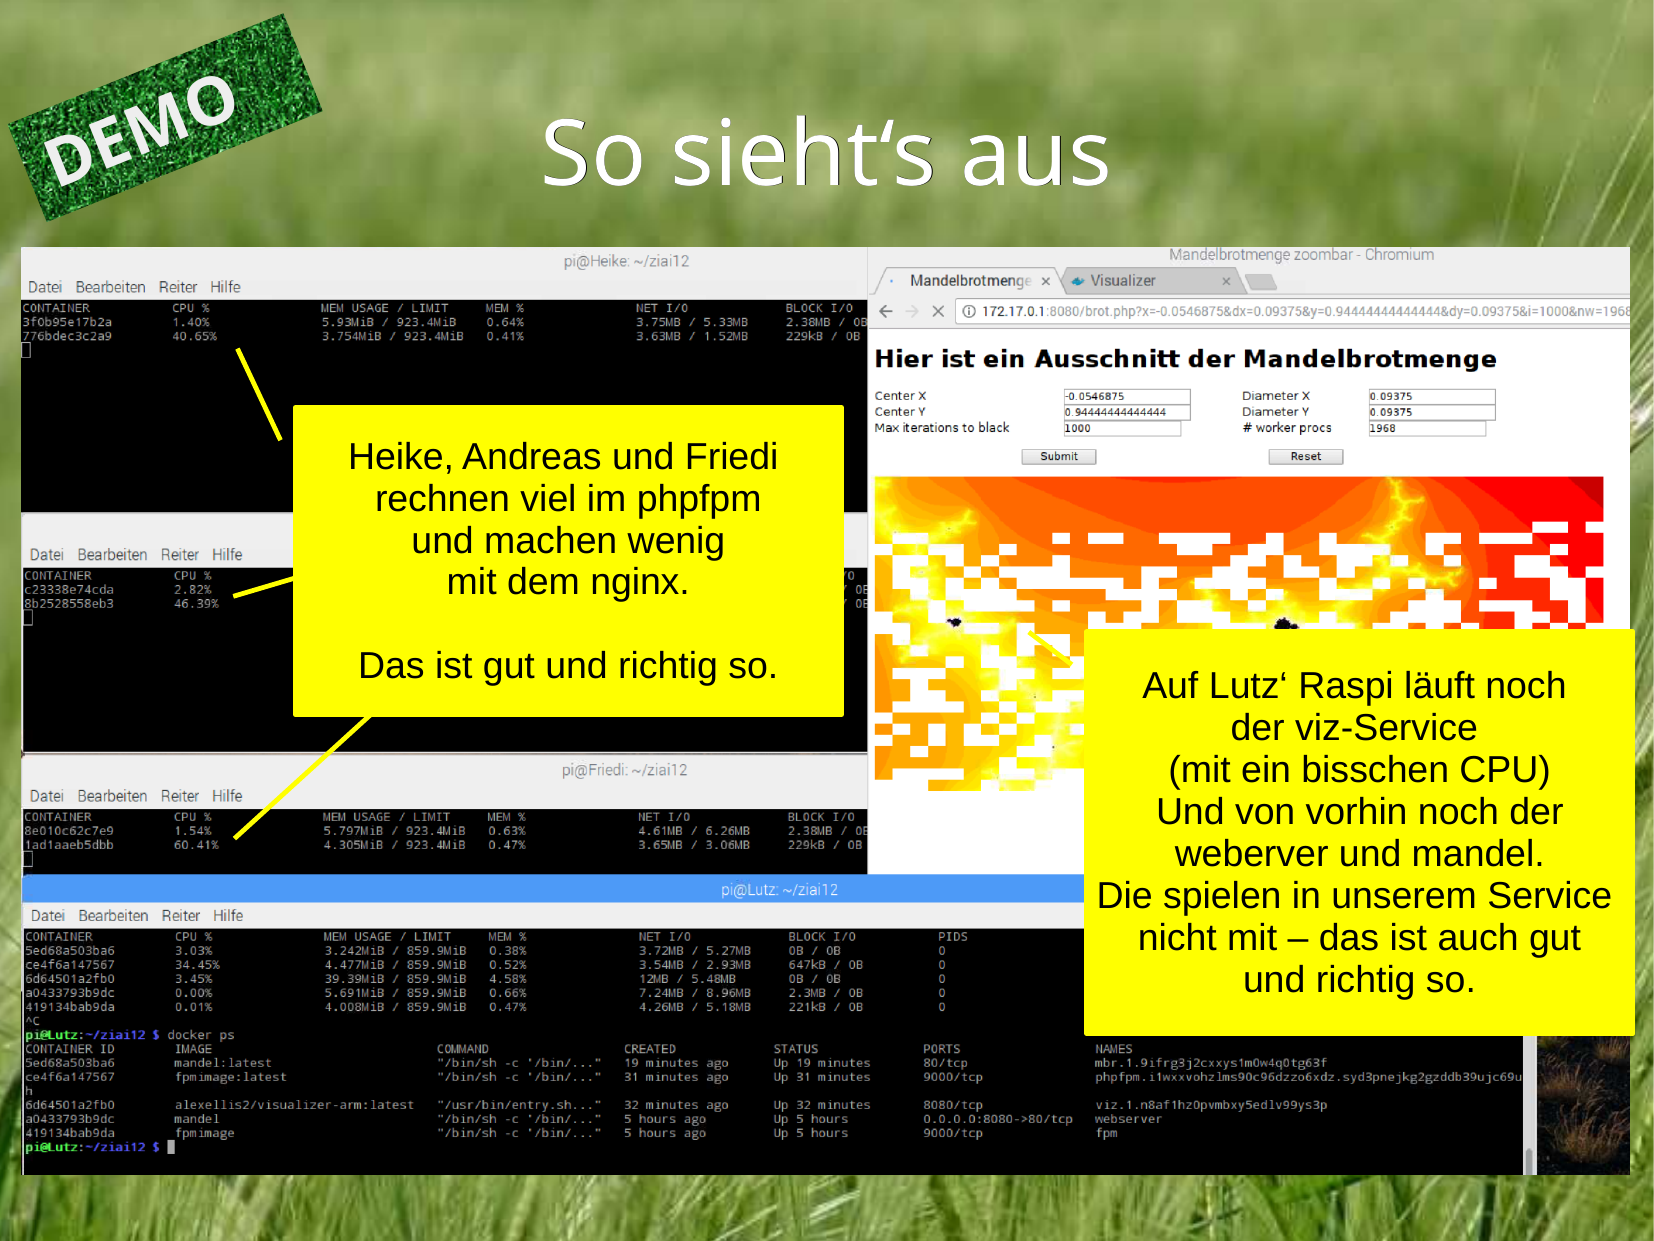

# So sieht‘s aus
DEMO
Heike, Andreas und Friedi
rechnen viel im phpfpm
 und machen wenig
mit dem nginx.
Das ist gut und richtig so.
Auf Lutz‘ Raspi läuft noch
der viz-Service
(mit ein bisschen CPU)
Und von vorhin noch der
weberver und mandel.
Die spielen in unserem Service
nicht mit – das ist auch gut
und richtig so.
100